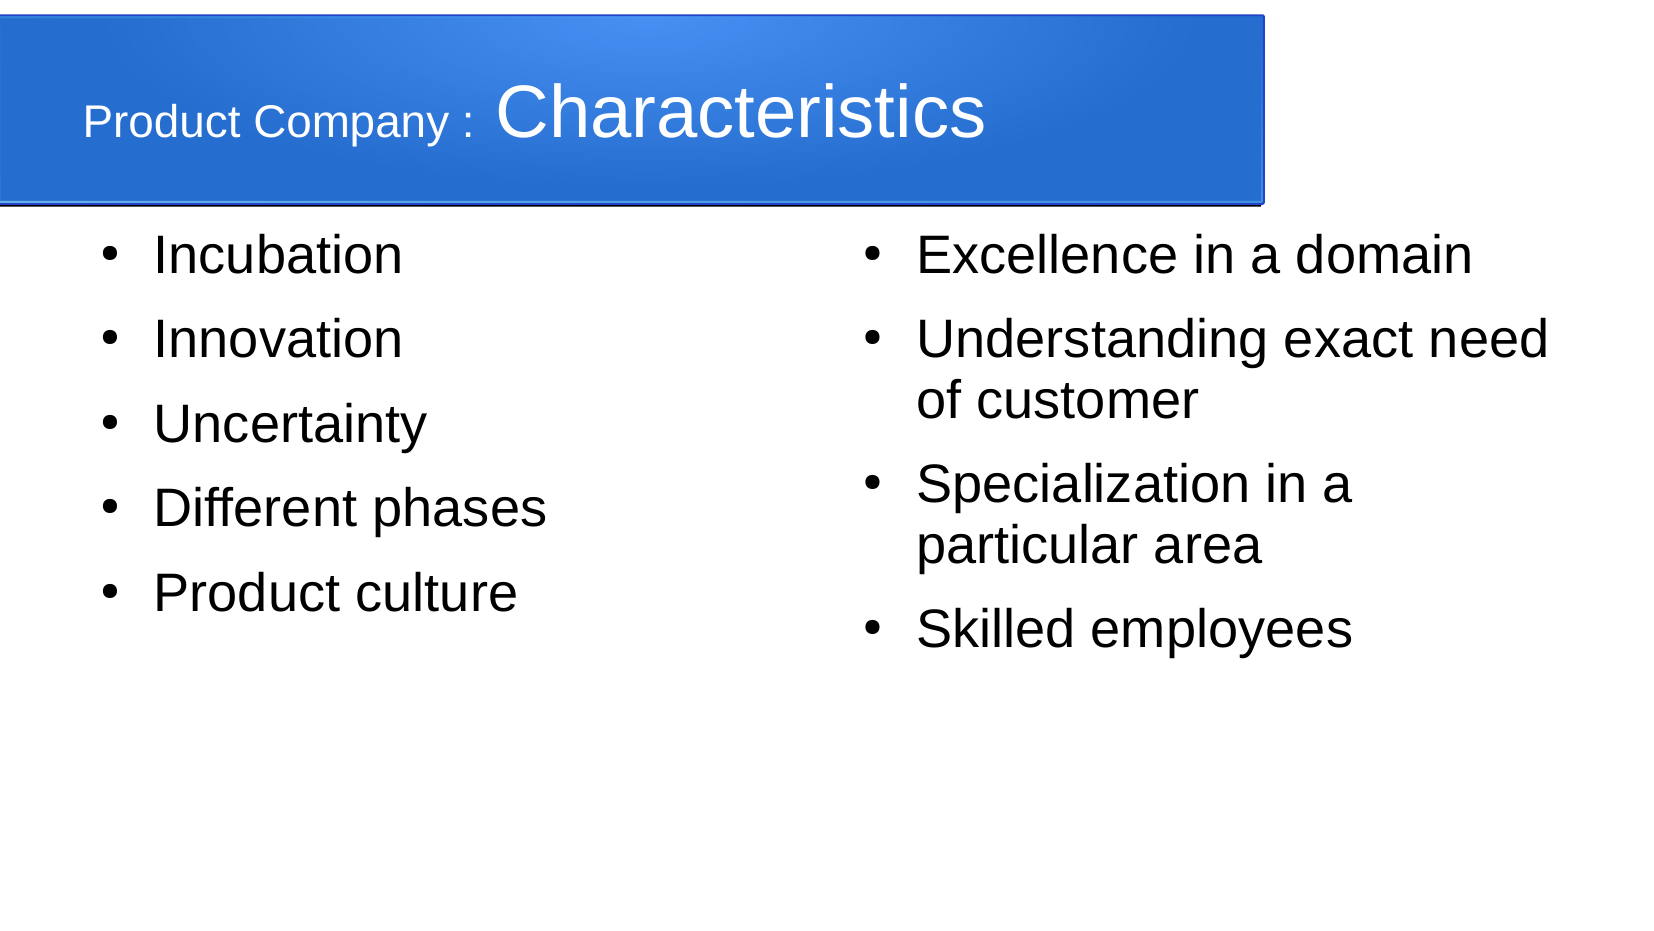

# Product Company : Characteristics
Incubation
Innovation
Uncertainty
Different phases
Product culture
Excellence in a domain
Understanding exact need of customer
Specialization in a particular area
Skilled employees